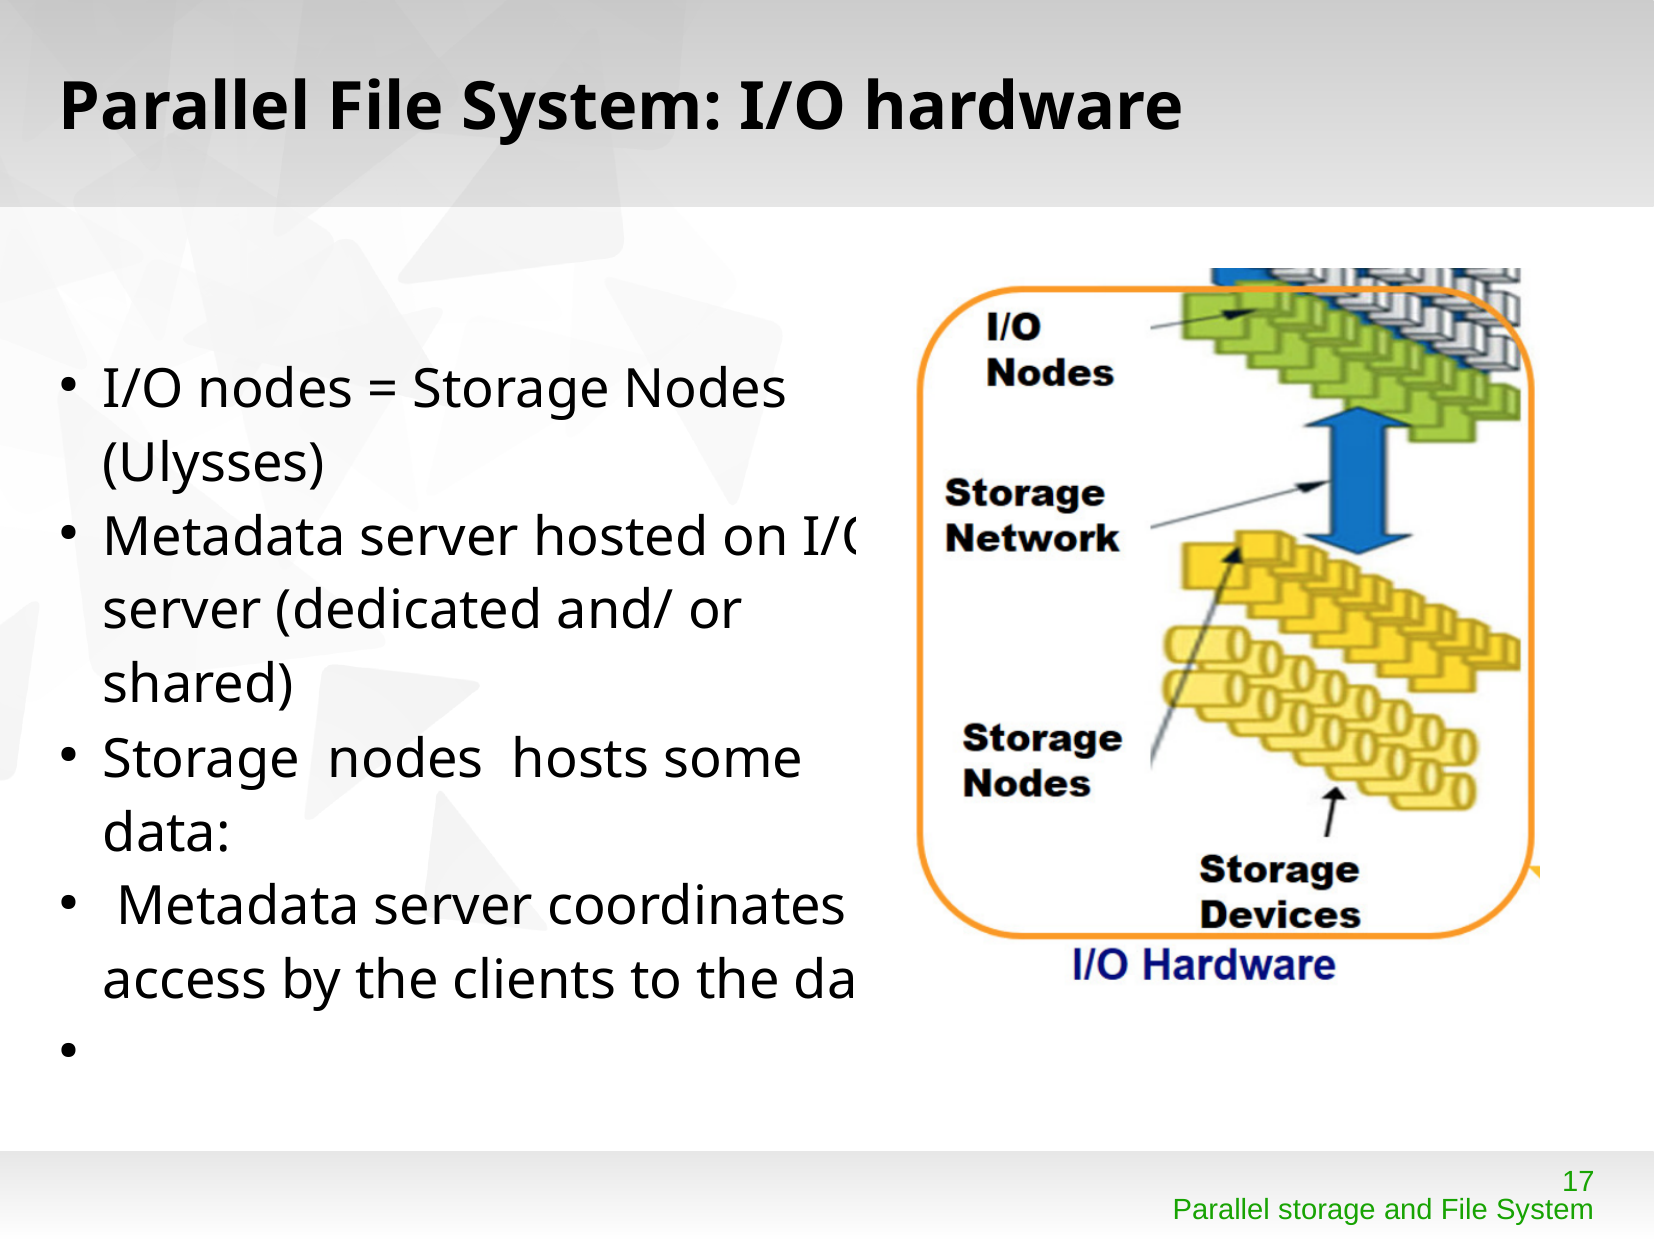

# Parallel File System: I/O hardware
I/O nodes = Storage Nodes (Ulysses)
Metadata server hosted on I/O server (dedicated and/ or shared)
Storage nodes hosts some data:
 Metadata server coordinates access by the clients to the data
17
Parallel storage and File System